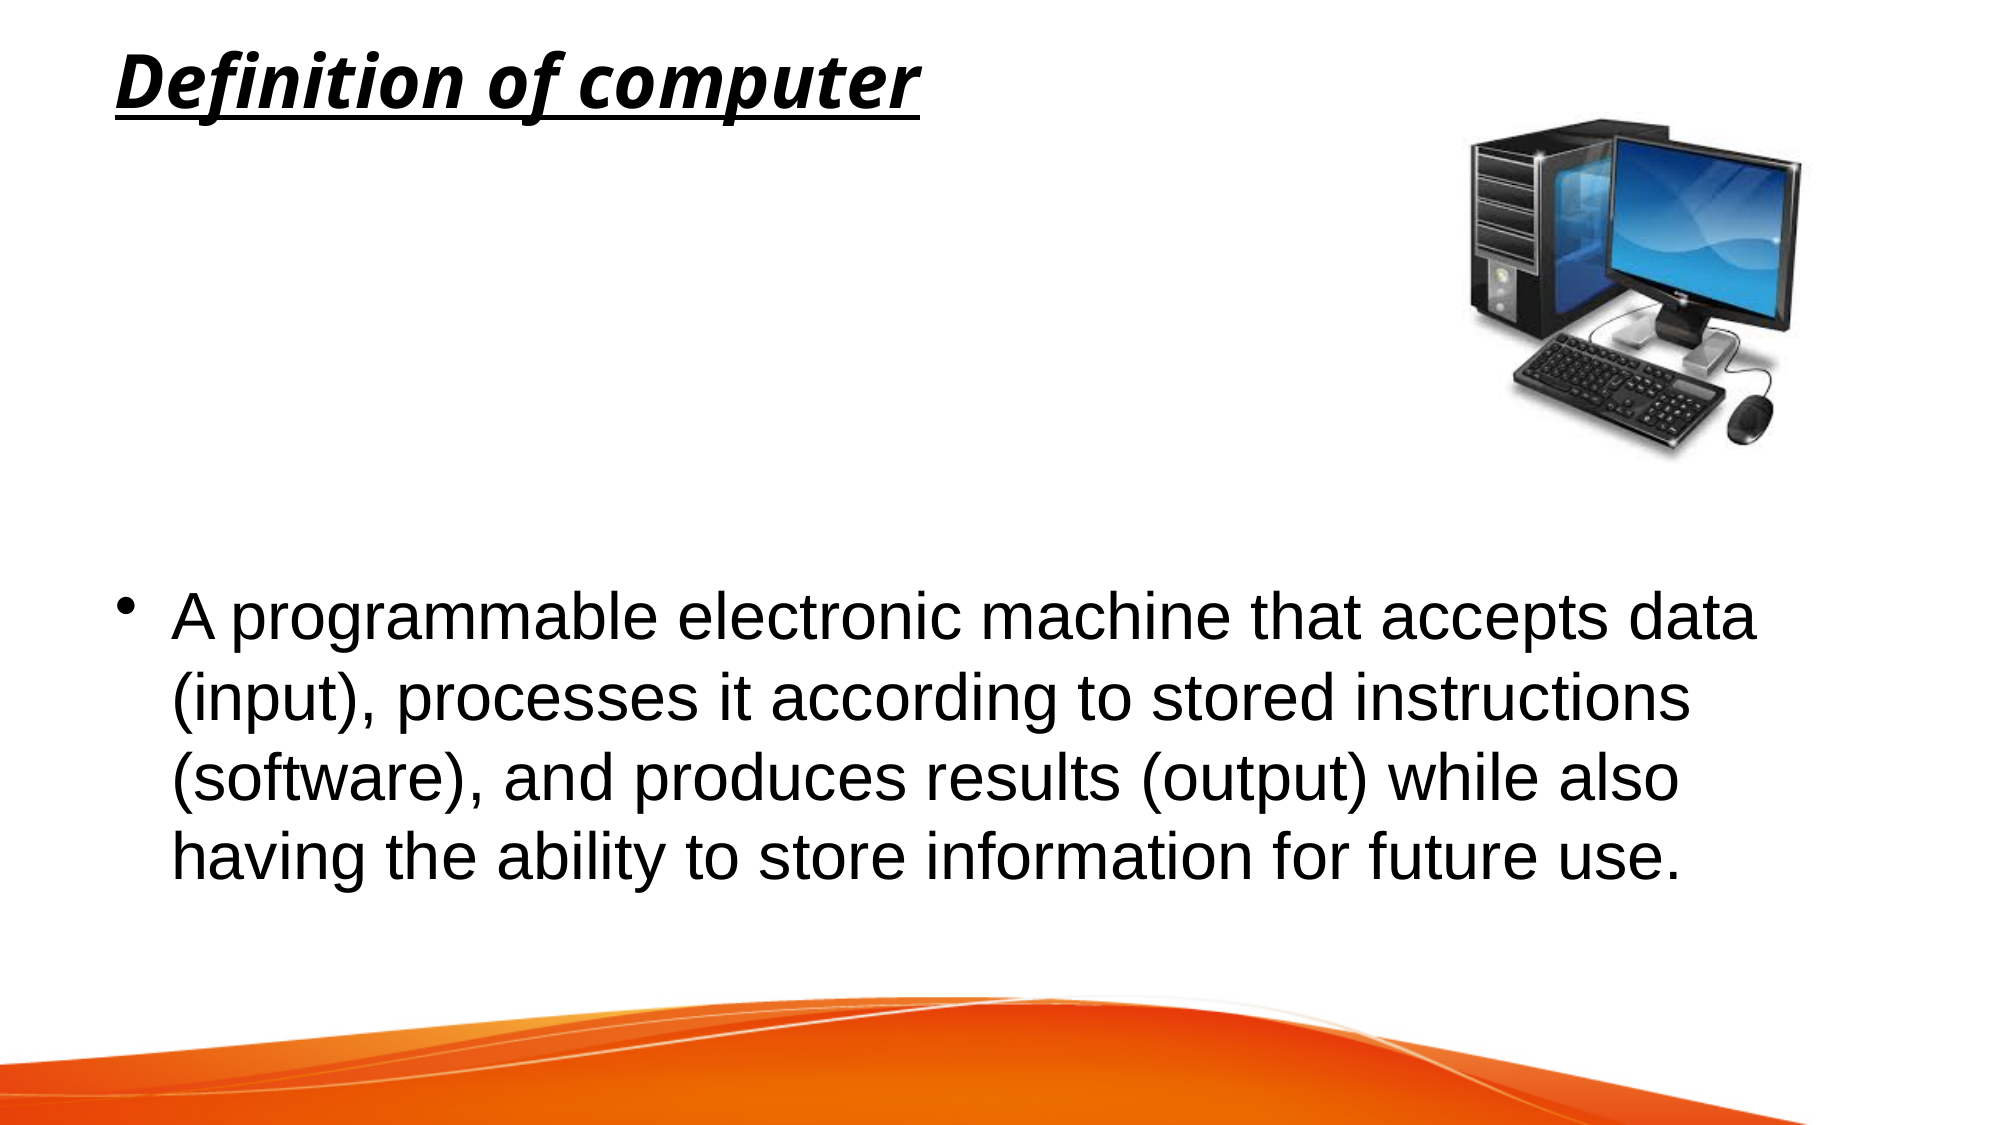

# Definition of computer
A programmable electronic machine that accepts data (input), processes it according to stored instructions (software), and produces results (output) while also having the ability to store information for future use.